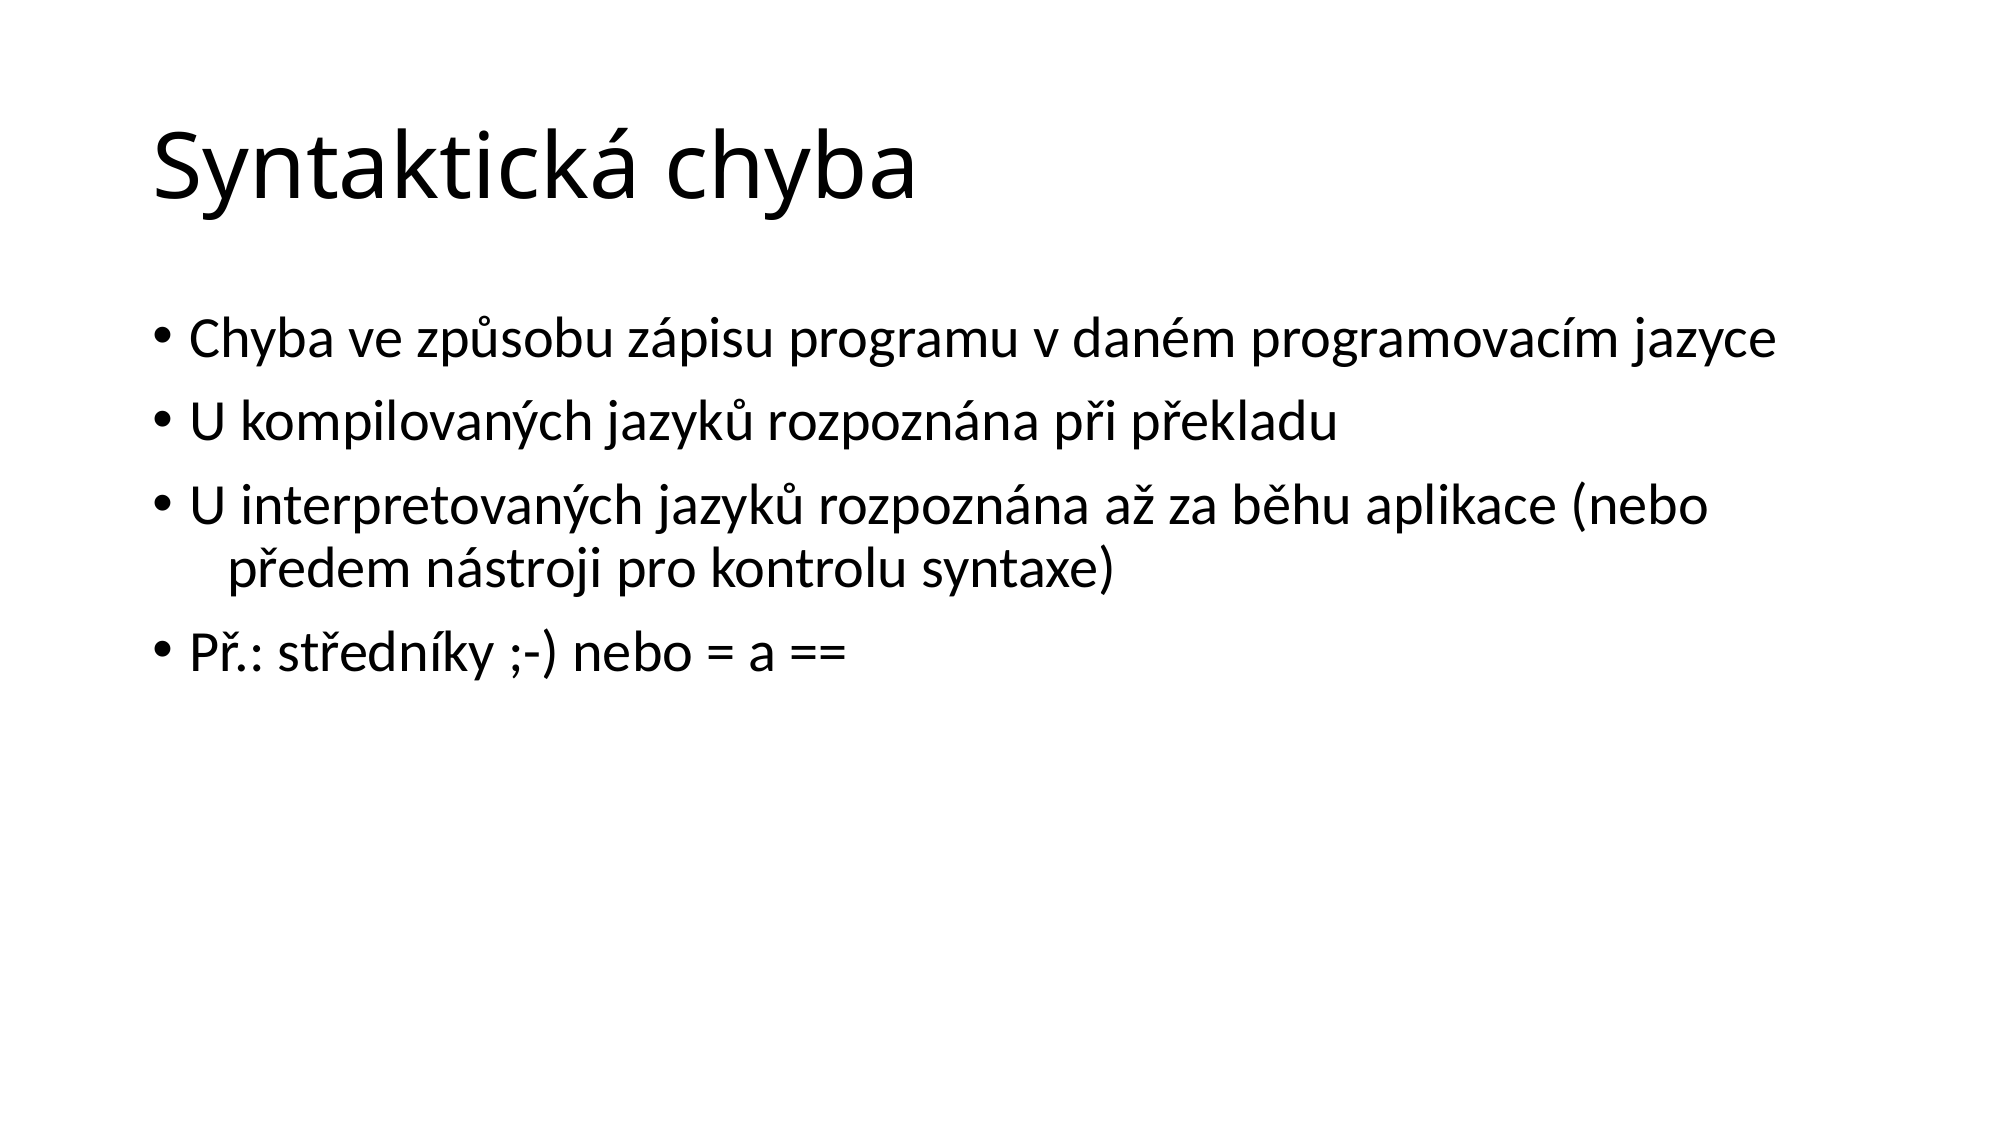

# Syntaktická chyba
Chyba ve způsobu zápisu programu v daném programovacím jazyce
U kompilovaných jazyků rozpoznána při překladu
U interpretovaných jazyků rozpoznána až za běhu aplikace (nebo předem nástroji pro kontrolu syntaxe)
Př.: středníky ;-) nebo = a ==